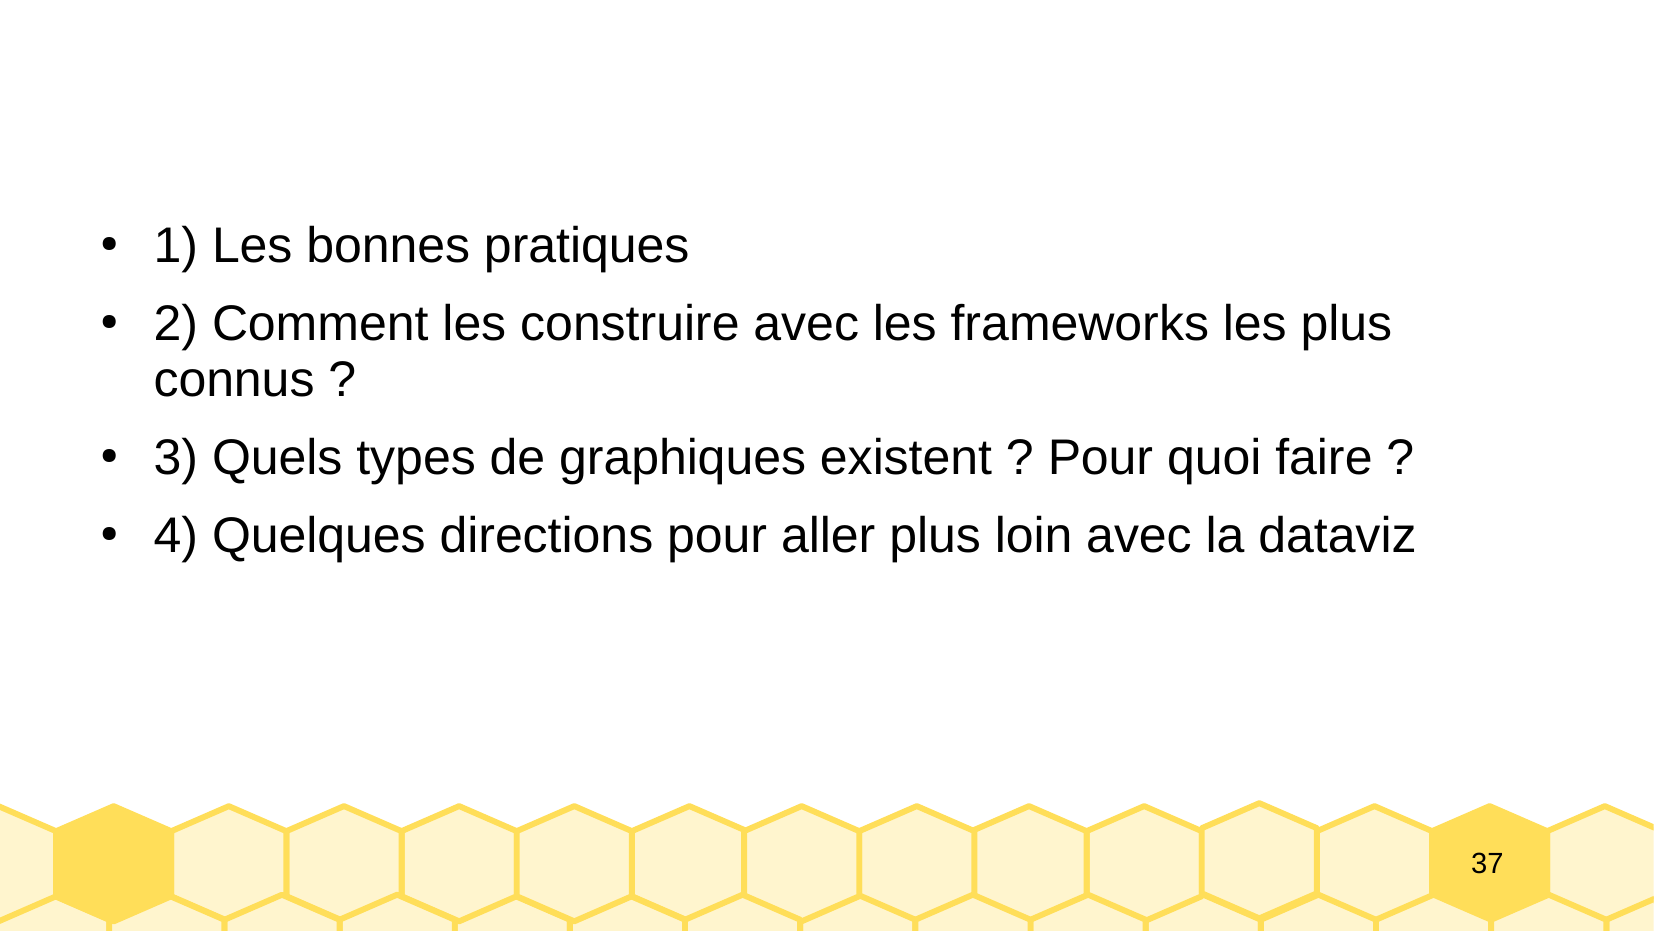

#
1) Les bonnes pratiques
2) Comment les construire avec les frameworks les plus connus ?
3) Quels types de graphiques existent ? Pour quoi faire ?
4) Quelques directions pour aller plus loin avec la dataviz